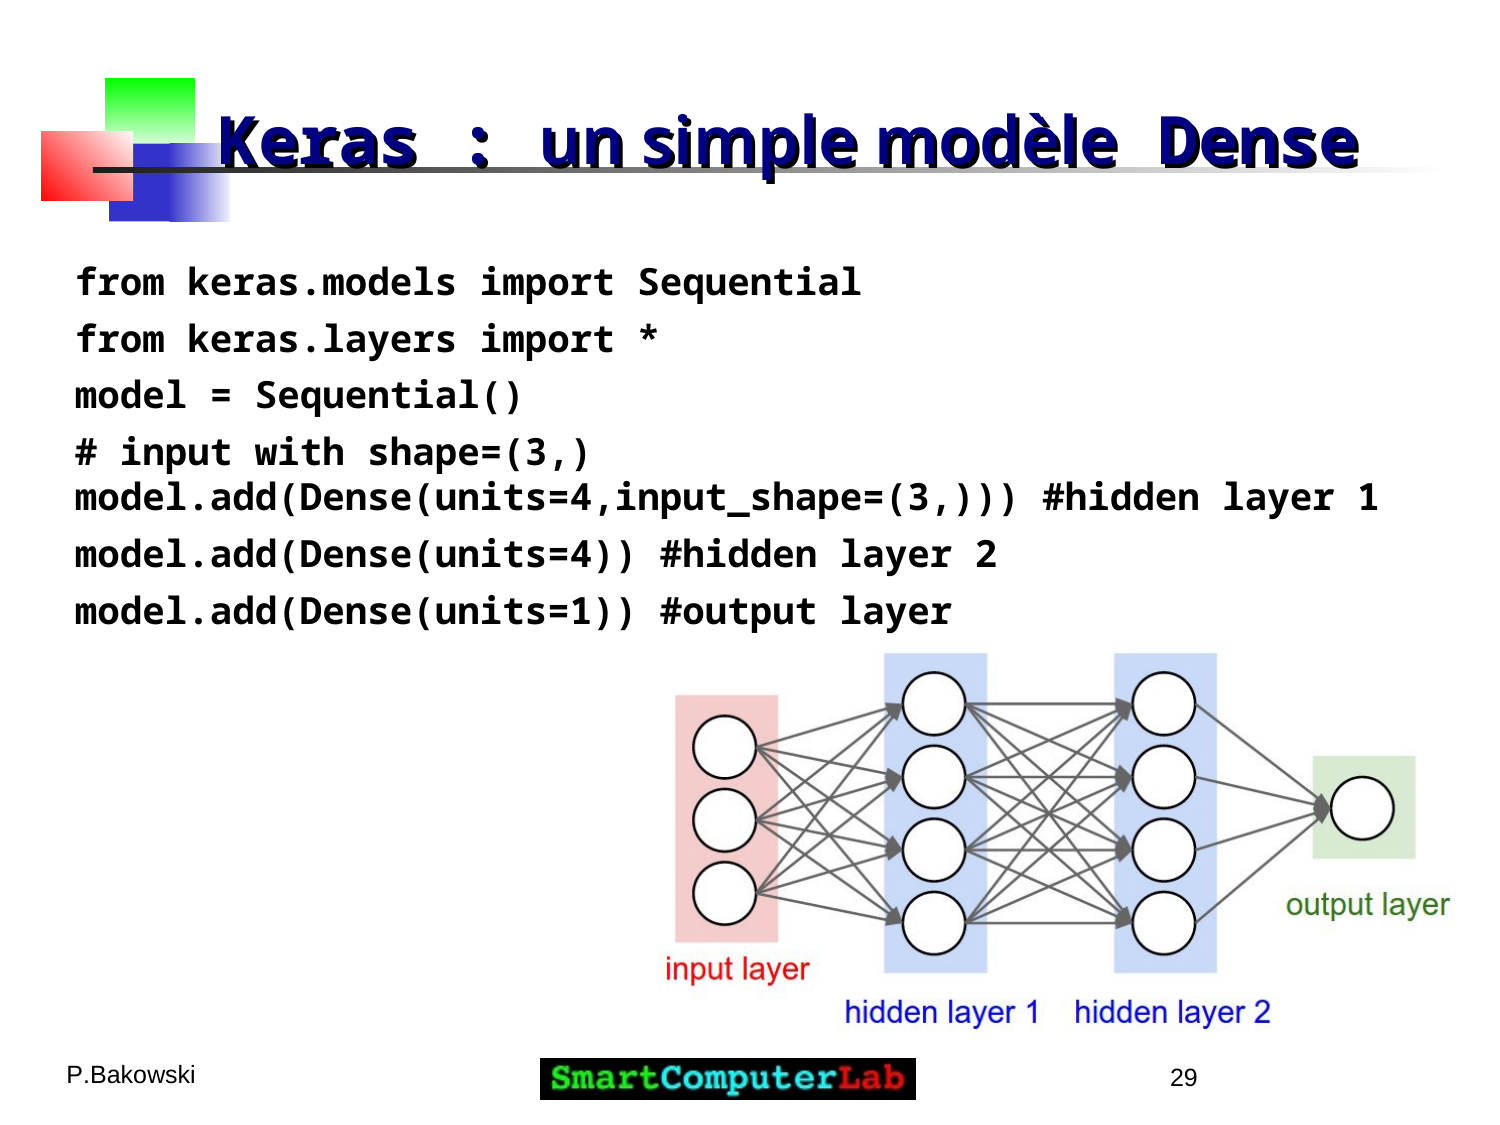

# Keras : un simple modèle Dense
from keras.models import Sequential
from keras.layers import *
model = Sequential()
# input with shape=(3,) model.add(Dense(units=4,input_shape=(3,))) #hidden layer 1
model.add(Dense(units=4)) #hidden layer 2
model.add(Dense(units=1)) #output layer
29